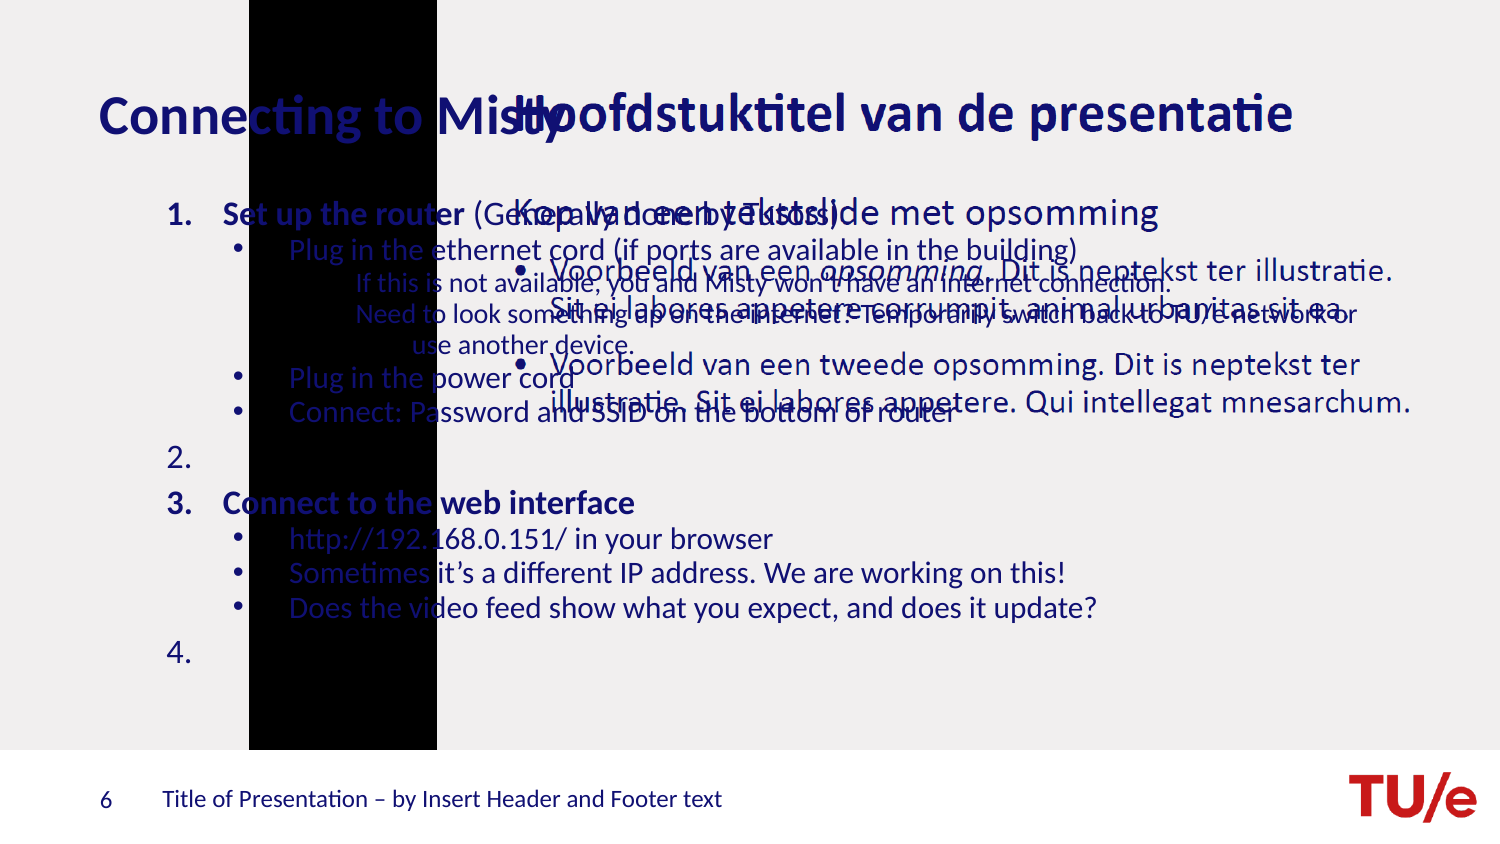

# Connecting to Misty
Set up the router (Generally done by Tutors)
Plug in the ethernet cord (if ports are available in the building)
If this is not available, you and Misty won’t have an internet connection.
Need to look something up on the internet? Temporarily switch back to TU/e network or use another device.
Plug in the power cord
Connect: Password and SSID on the bottom of router
Connect to the web interface
http://192.168.0.151/ in your browser
Sometimes it’s a different IP address. We are working on this!
Does the video feed show what you expect, and does it update?
Title of Presentation – by Insert Header and Footer text